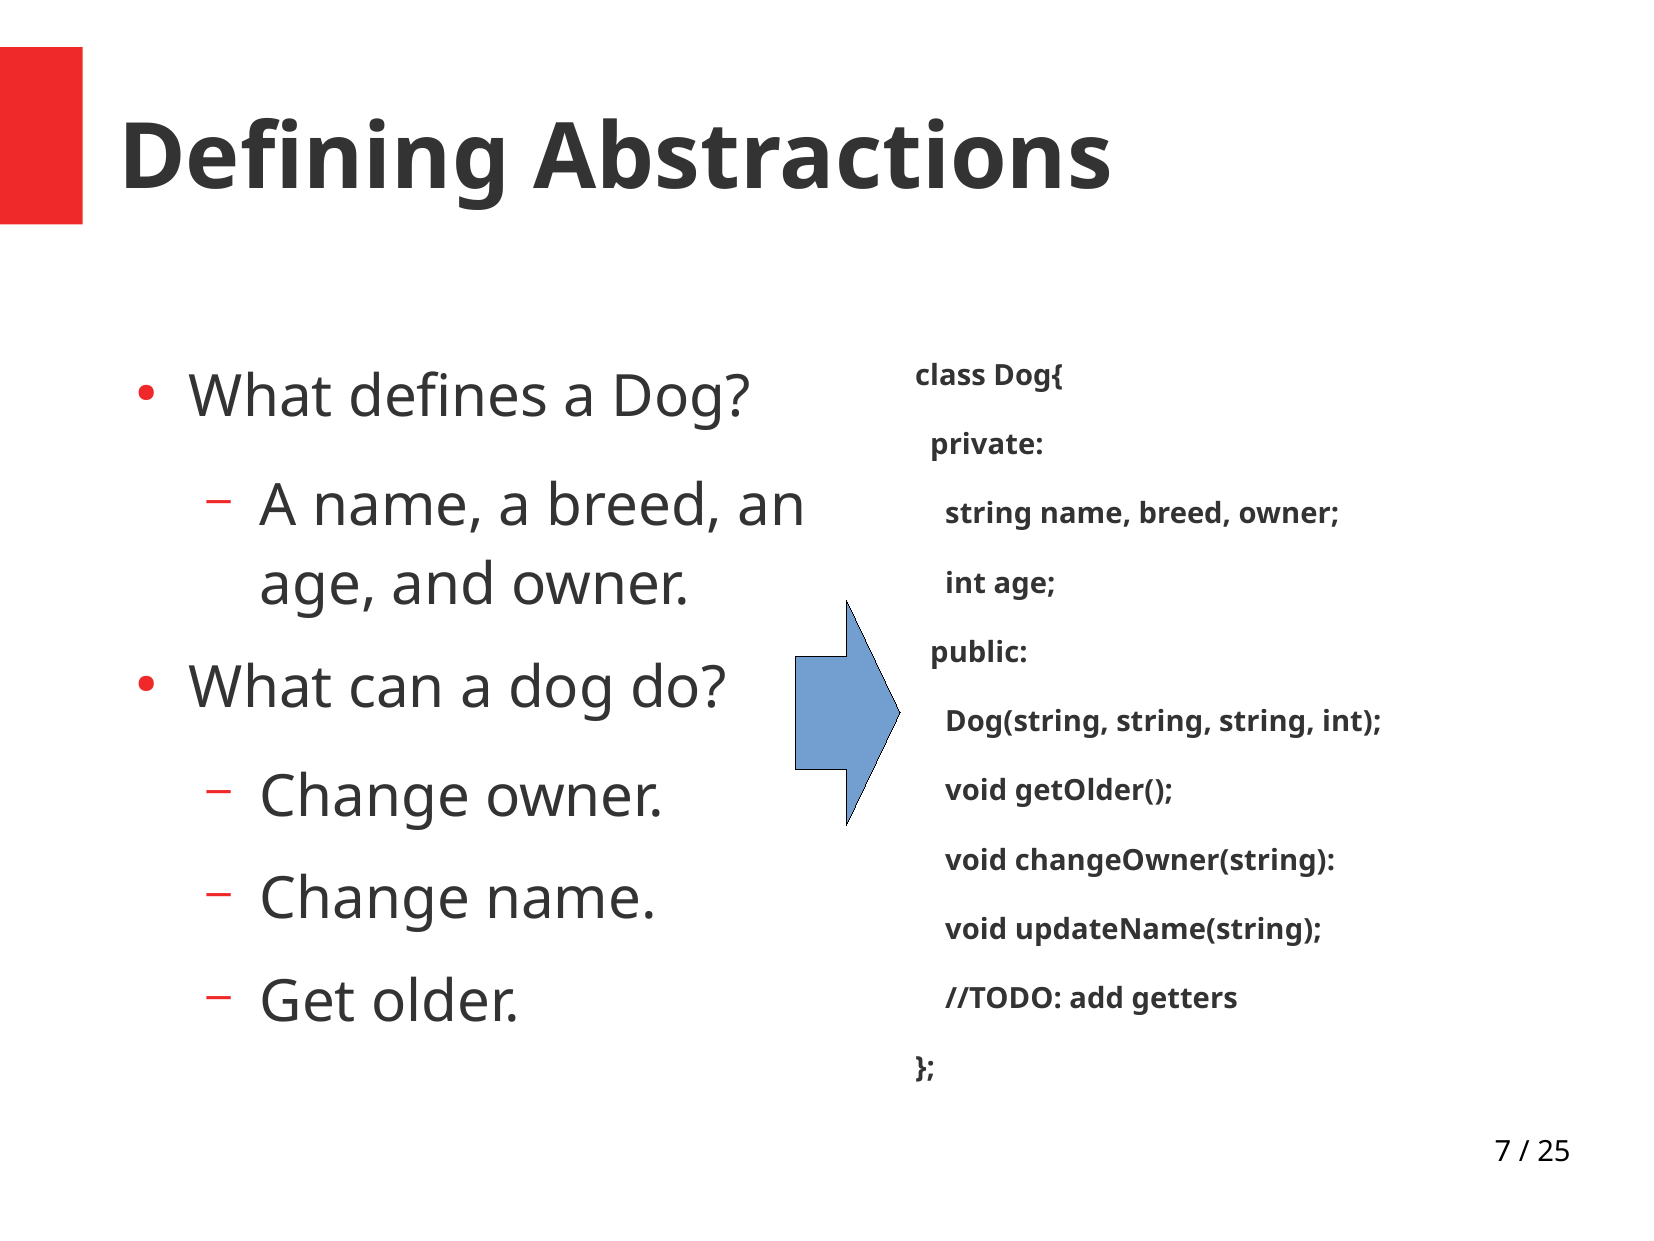

# Defining Abstractions
What defines a Dog?
A name, a breed, an age, and owner.
What can a dog do?
Change owner.
Change name.
Get older.
class Dog{
 private:
 string name, breed, owner;
 int age;
 public:
 Dog(string, string, string, int);
 void getOlder();
 void changeOwner(string):
 void updateName(string);
 //TODO: add getters
};
7